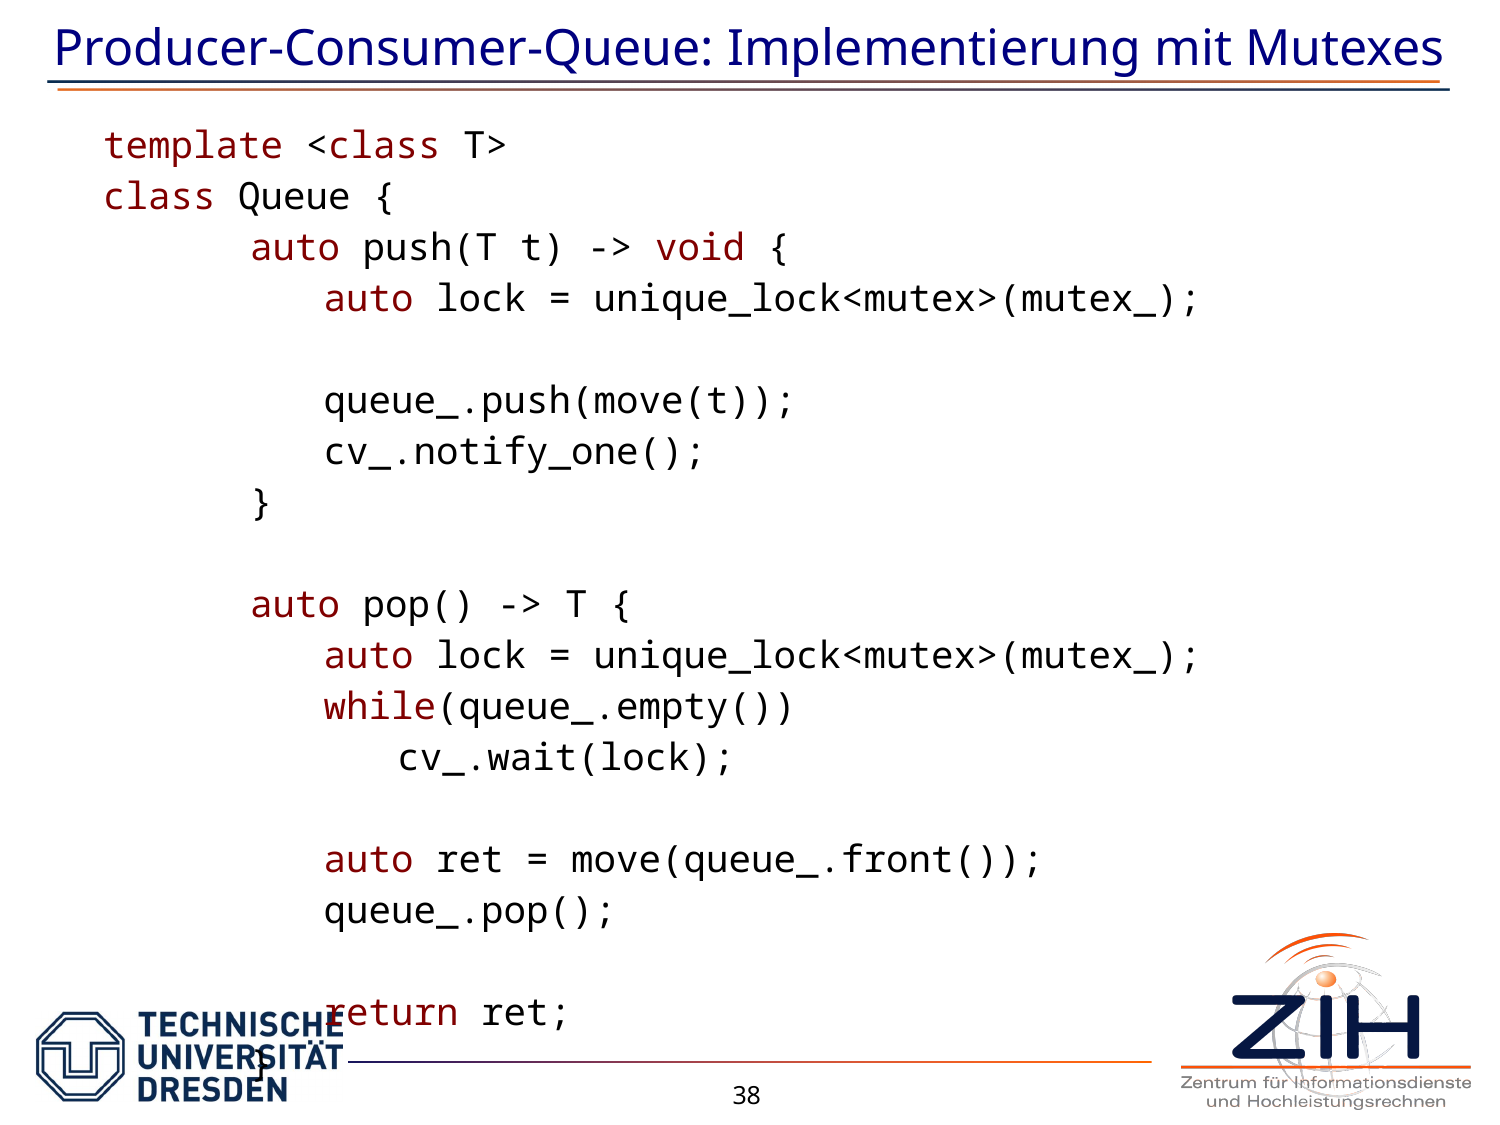

# Producer-Consumer-Queue: Implementierung mit Mutexes
template <class T>
class Queue {
auto push(T t) -> void {
auto lock = unique_lock<mutex>(mutex_);
queue_.push(move(t));
cv_.notify_one();
}
auto pop() -> T {
auto lock = unique_lock<mutex>(mutex_);
while(queue_.empty())
cv_.wait(lock);
auto ret = move(queue_.front());
queue_.pop();
return ret;
}
condition_variable cv_;
mutex mutex_;
}
38